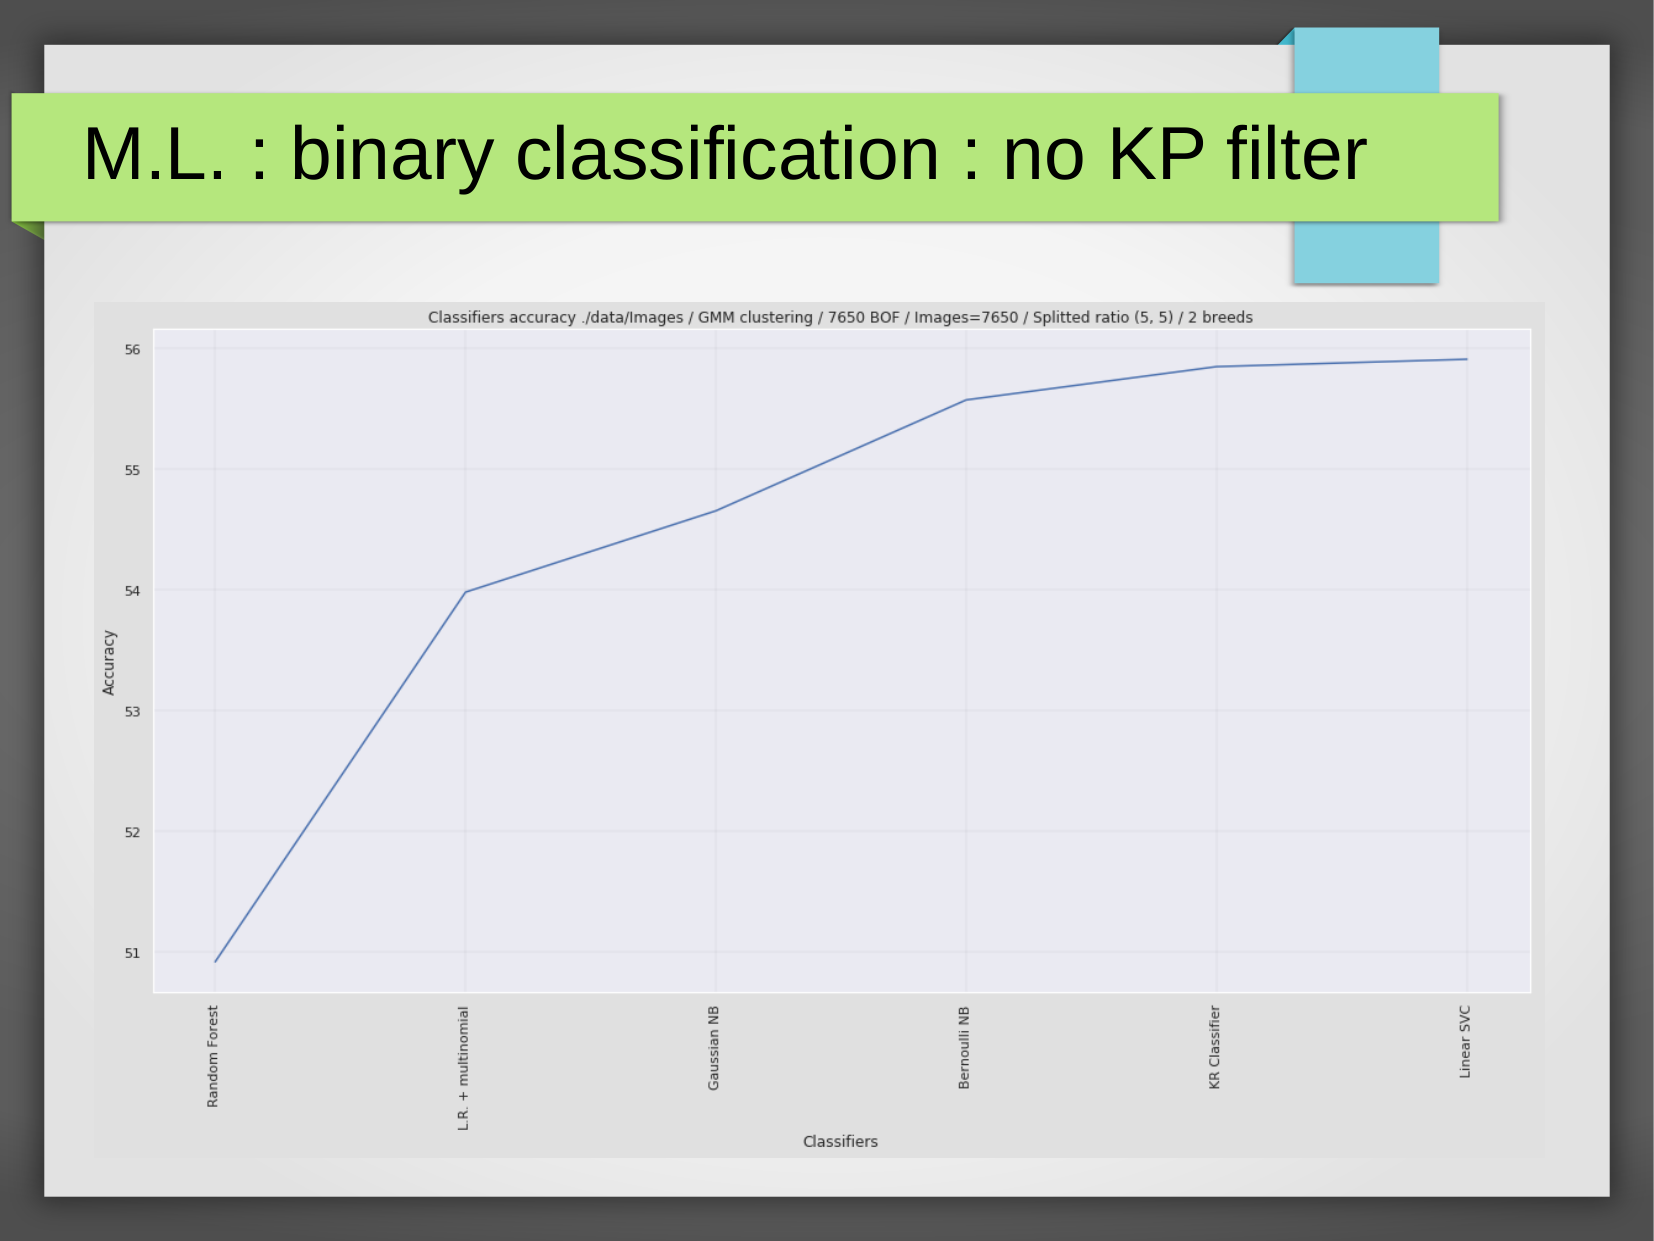

# M.L. : binary classification : no KP filter